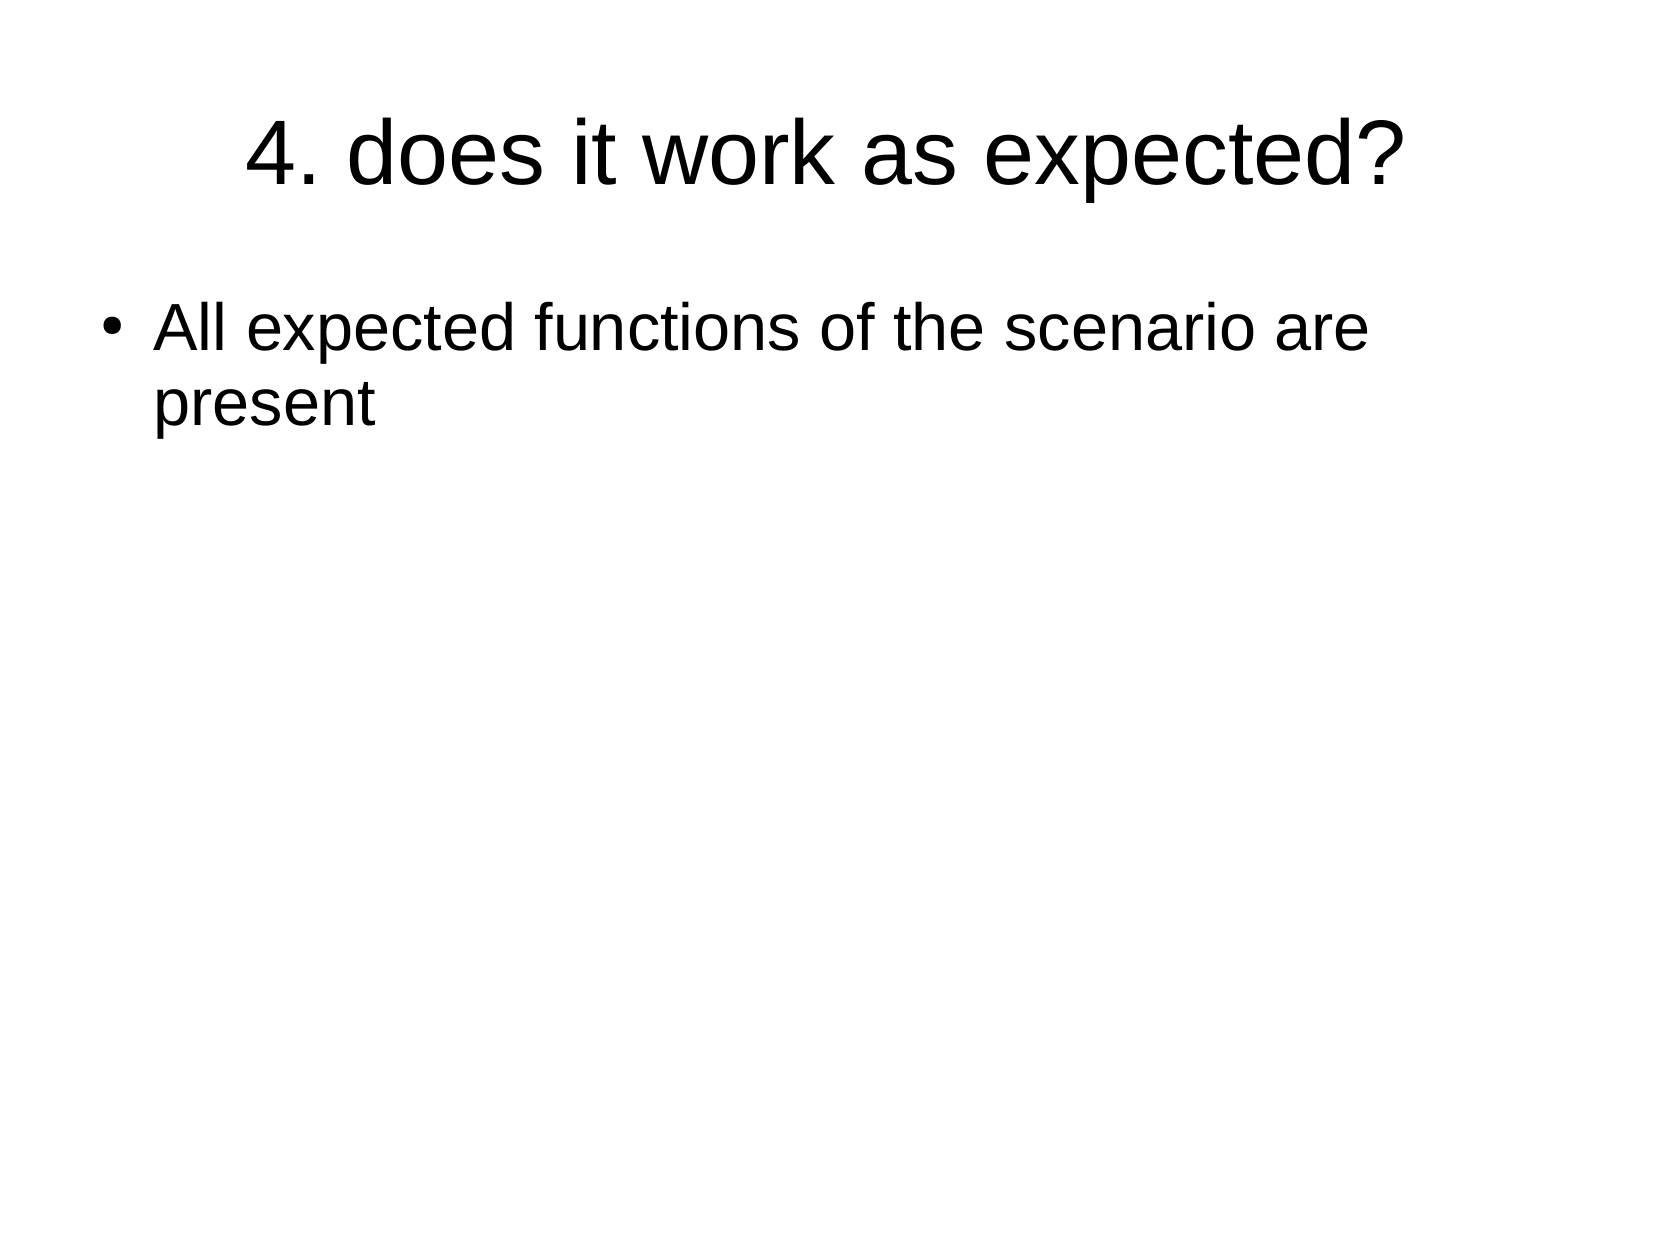

# 4. does it work as expected?
All expected functions of the scenario are present